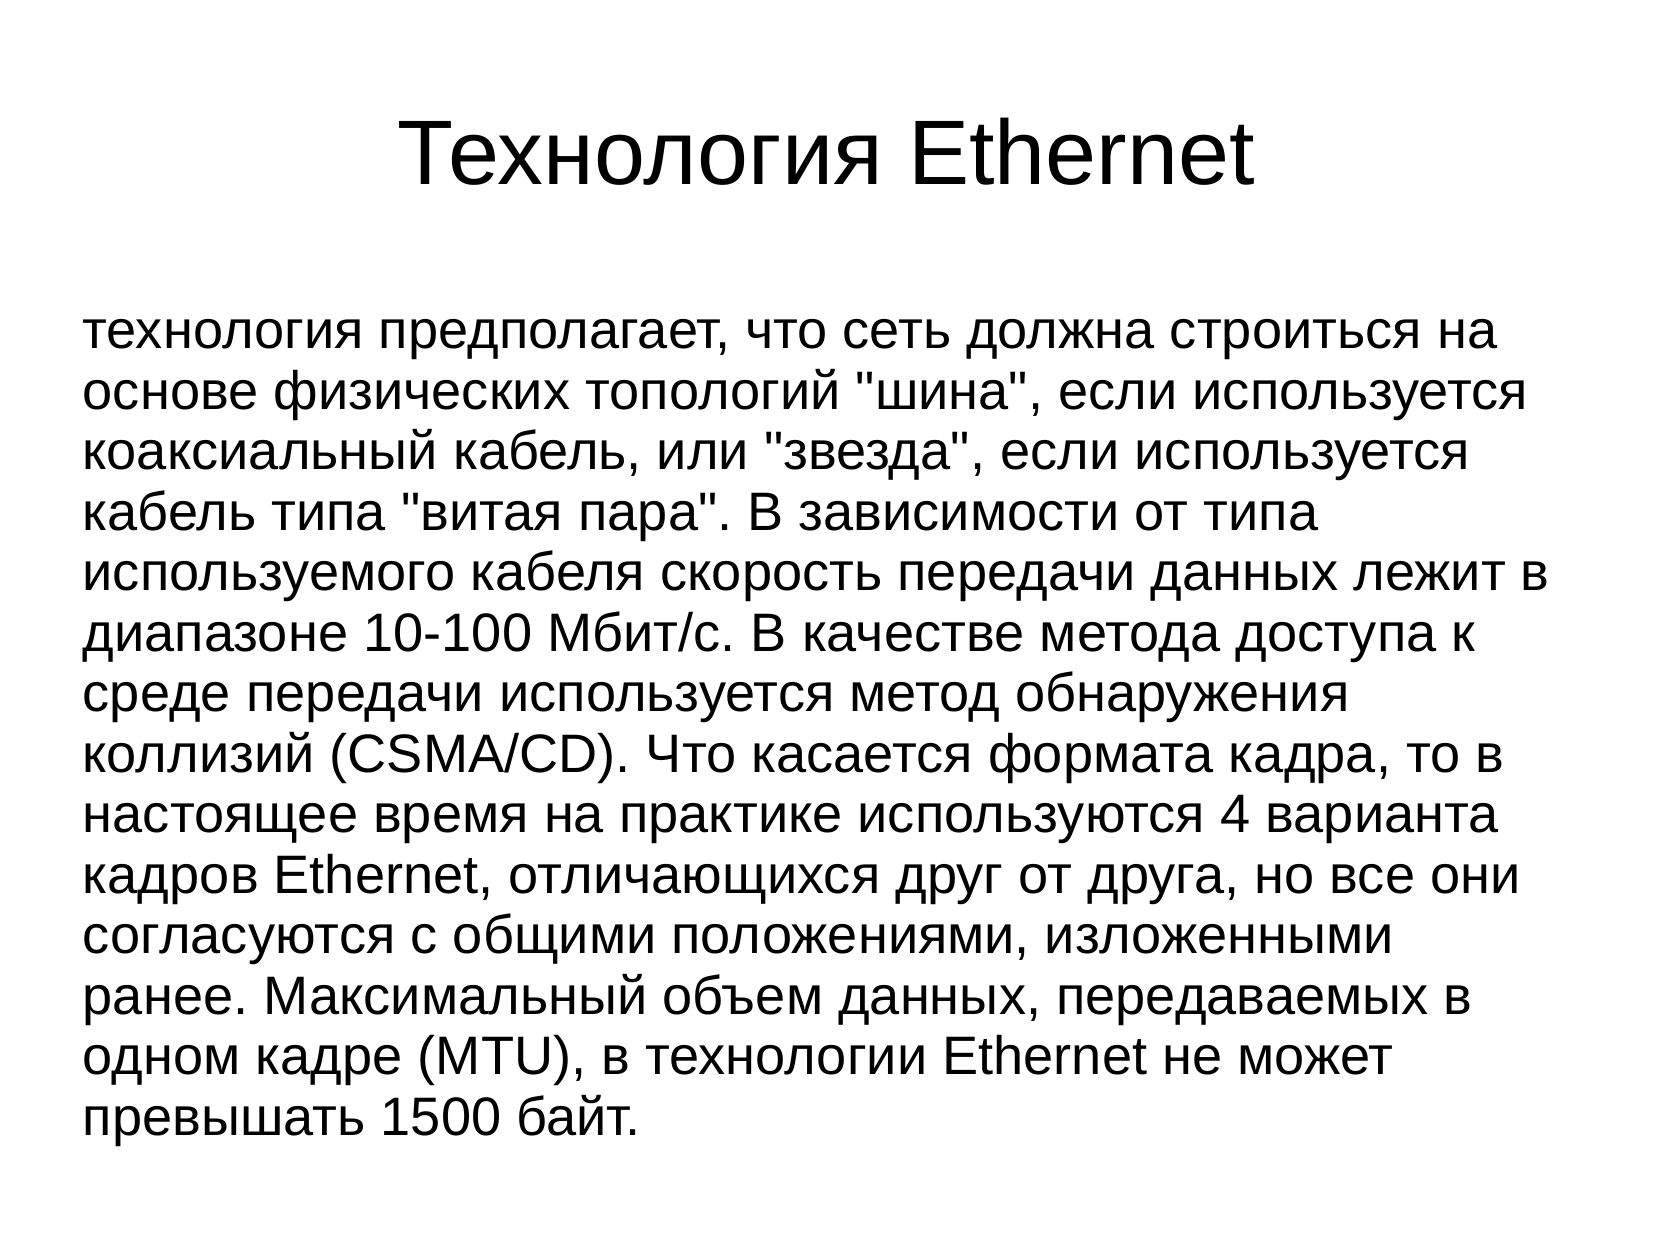

# Технология Ethernet
технология предполагает, что сеть должна строиться на основе физических топологий "шина", если используется коаксиальный кабель, или "звезда", если используется кабель типа "витая пара". В зависимости от типа используемого кабеля скорость передачи данных лежит в диапазоне 10-100 Мбит/с. В качестве метода доступа к среде передачи используется метод обнаружения коллизий (CSMA/CD). Что касается формата кадра, то в настоящее время на практике используются 4 варианта кадров Ethernet, отличающихся друг от друга, но все они согласуются с общими положениями, изложенными ранее. Максимальный объем данных, передаваемых в одном кадре (MTU), в технологии Ethernet не может превышать 1500 байт.